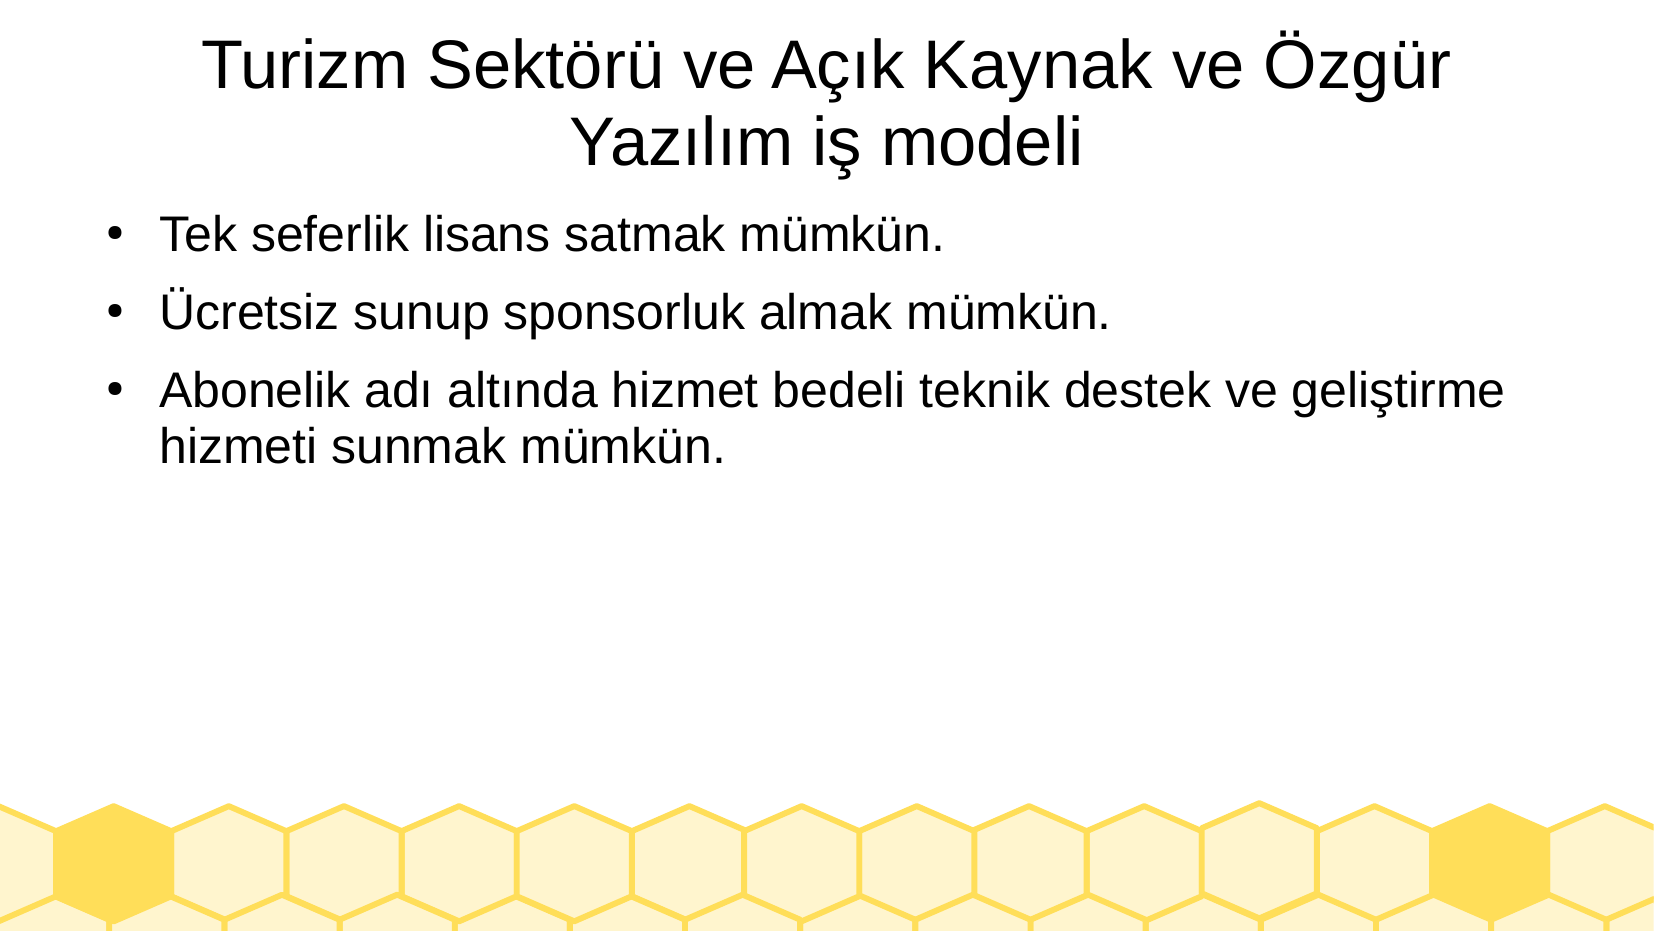

# Turizm Sektörü ve Açık Kaynak ve Özgür Yazılım iş modeli
Tek seferlik lisans satmak mümkün.
Ücretsiz sunup sponsorluk almak mümkün.
Abonelik adı altında hizmet bedeli teknik destek ve geliştirme hizmeti sunmak mümkün.